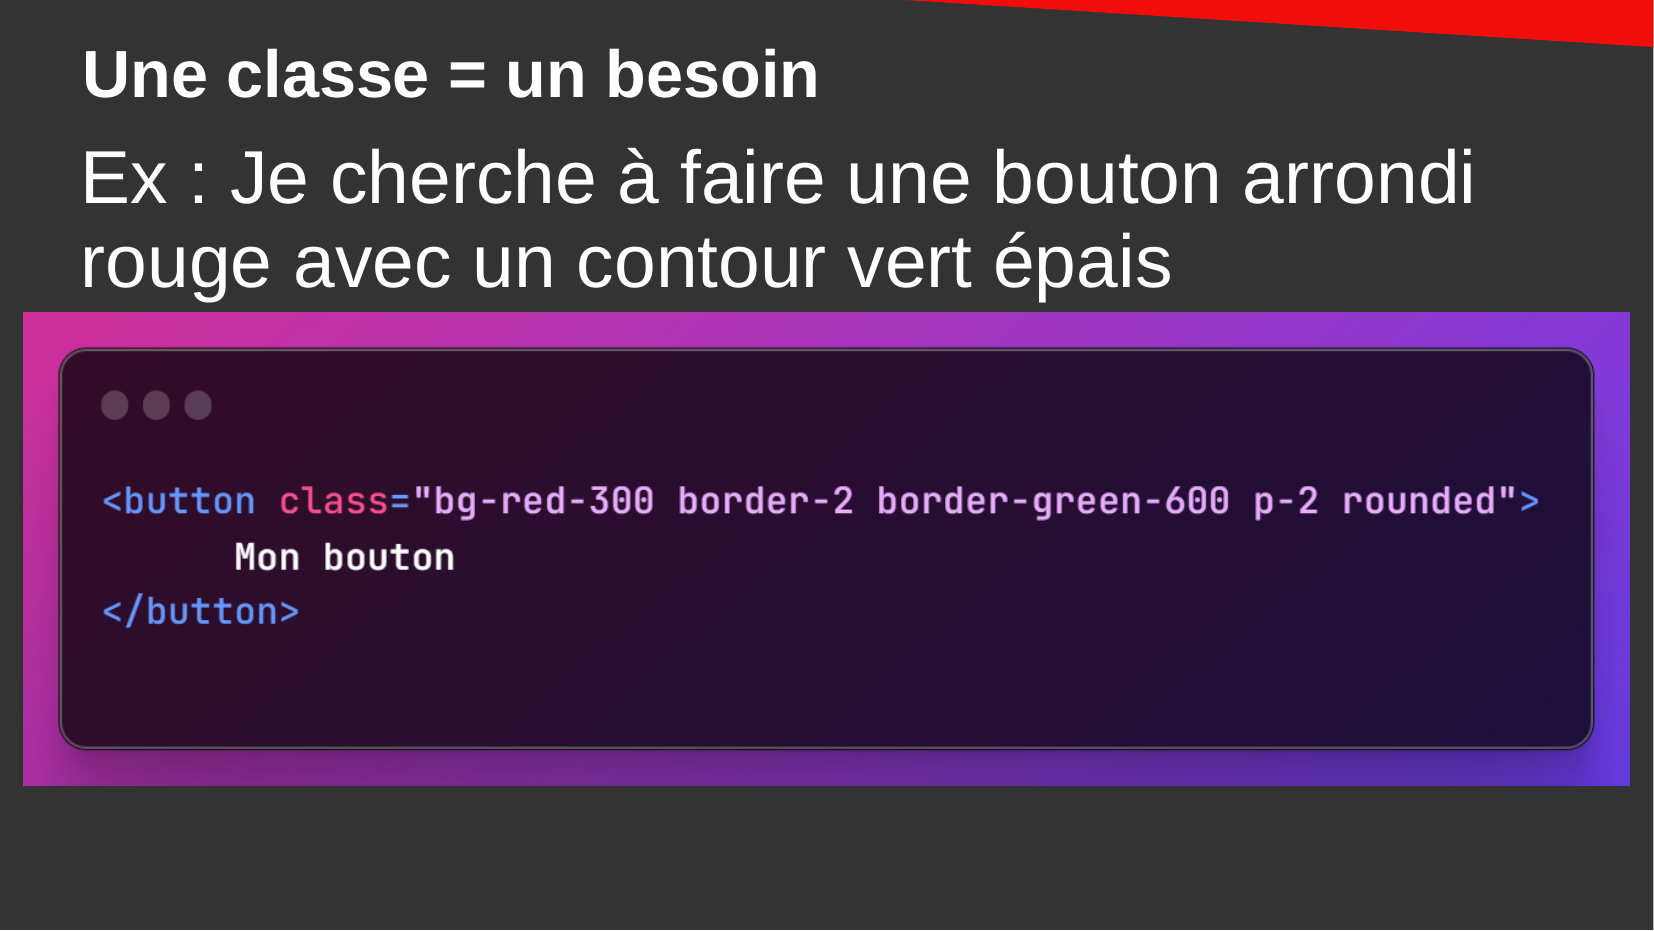

# Une classe = un besoin
Ex : Je cherche à faire une bouton arrondi rouge avec un contour vert épais